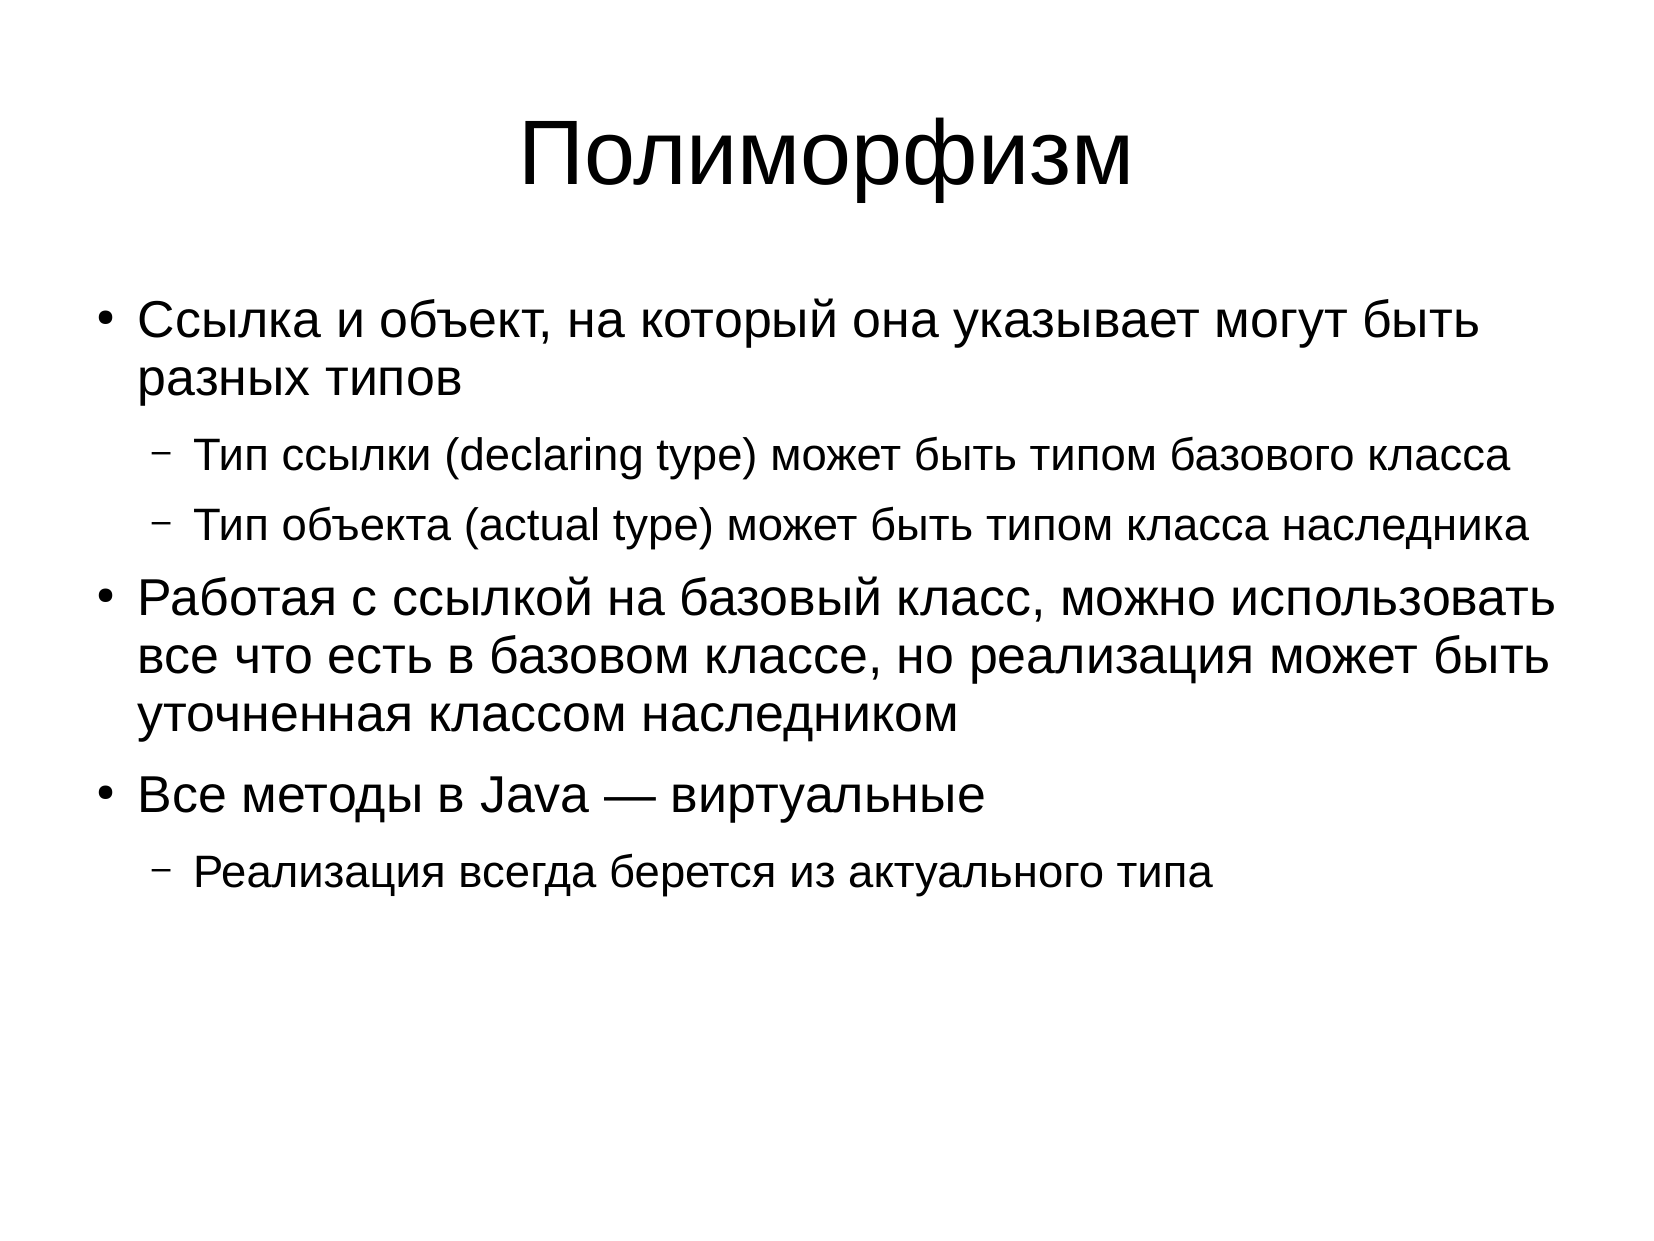

# Полиморфизм
Ссылка и объект, на который она указывает могут быть разных типов
Тип ссылки (declaring type) может быть типом базового класса
Тип объекта (actual type) может быть типом класса наследника
Работая с ссылкой на базовый класс, можно использовать все что есть в базовом классе, но реализация может быть уточненная классом наследником
Все методы в Java — виртуальные
Реализация всегда берется из актуального типа